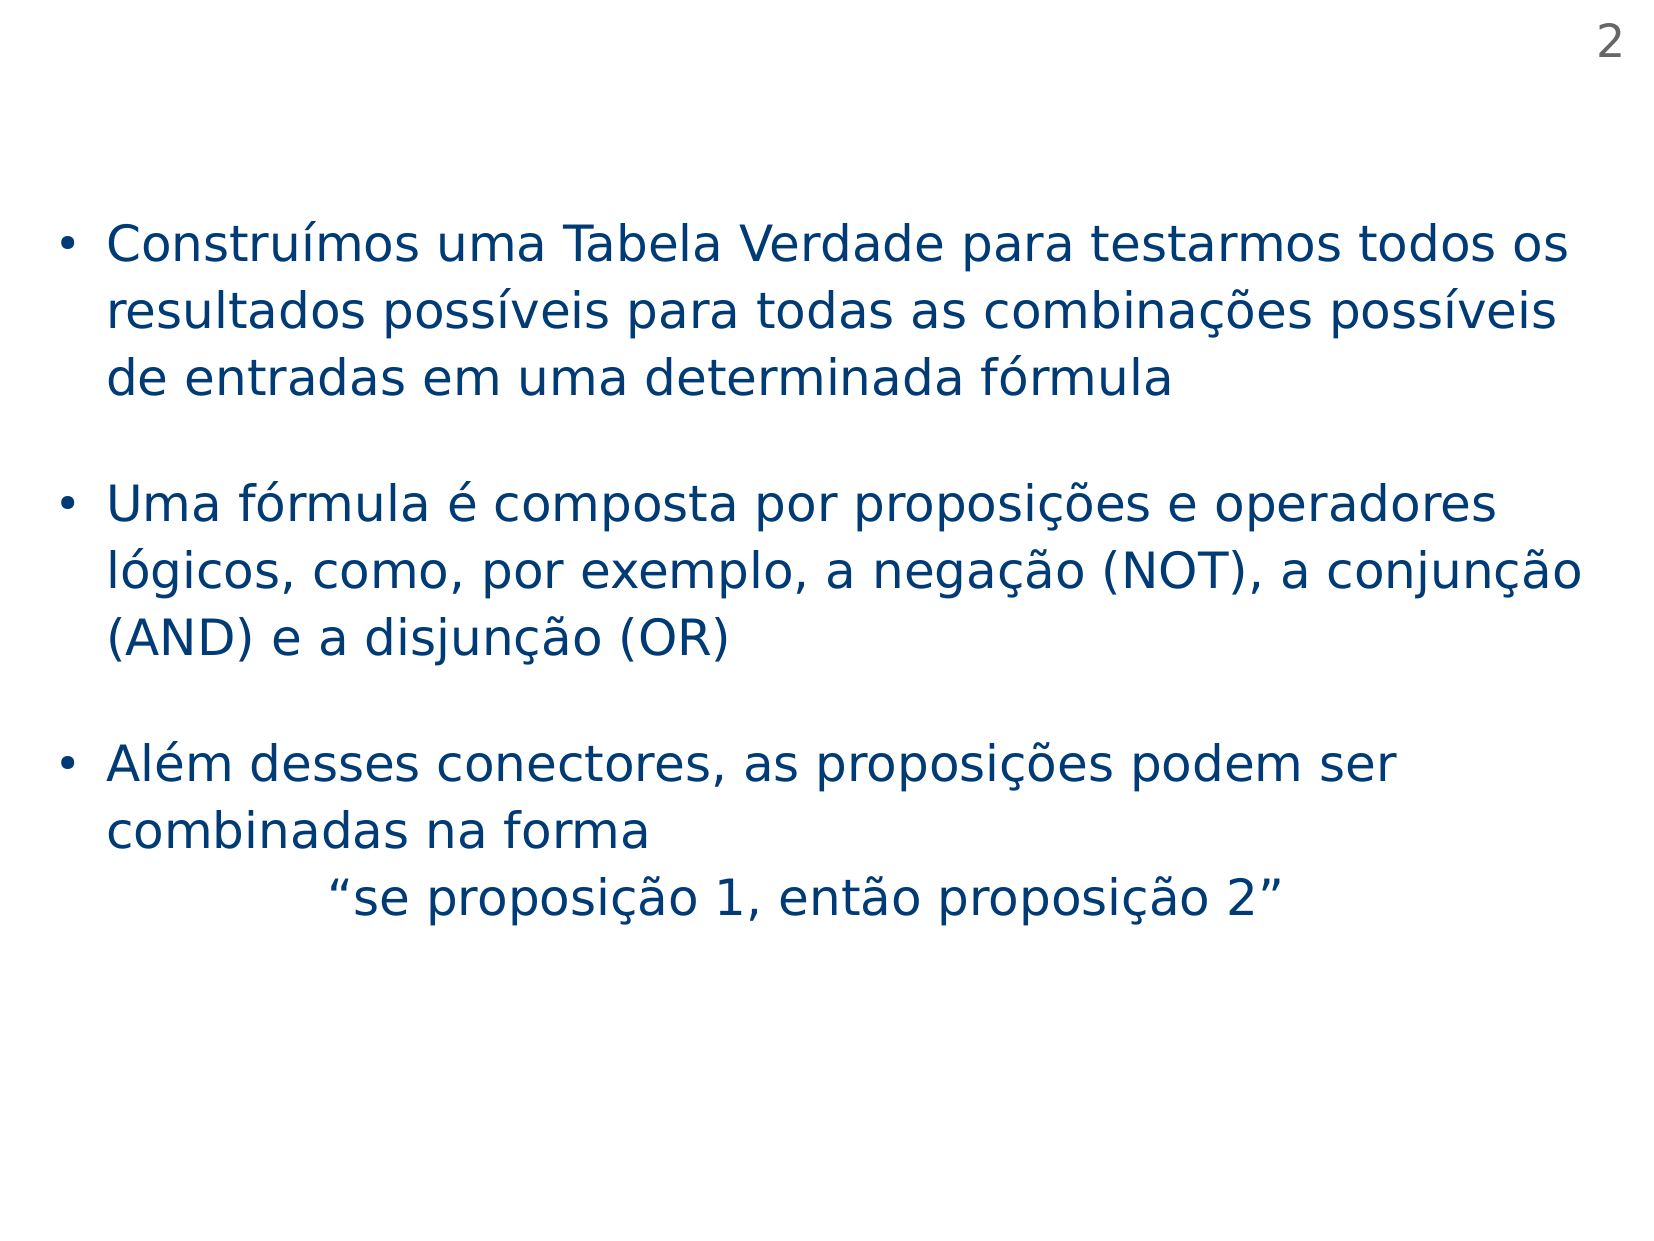

2
#
Construímos uma Tabela Verdade para testarmos todos os resultados possíveis para todas as combinações possíveis de entradas em uma determinada fórmula
Uma fórmula é composta por proposições e operadores lógicos, como, por exemplo, a negação (NOT), a conjunção (AND) e a disjunção (OR)
Além desses conectores, as proposições podem ser combinadas na forma
			“se proposição 1, então proposição 2”